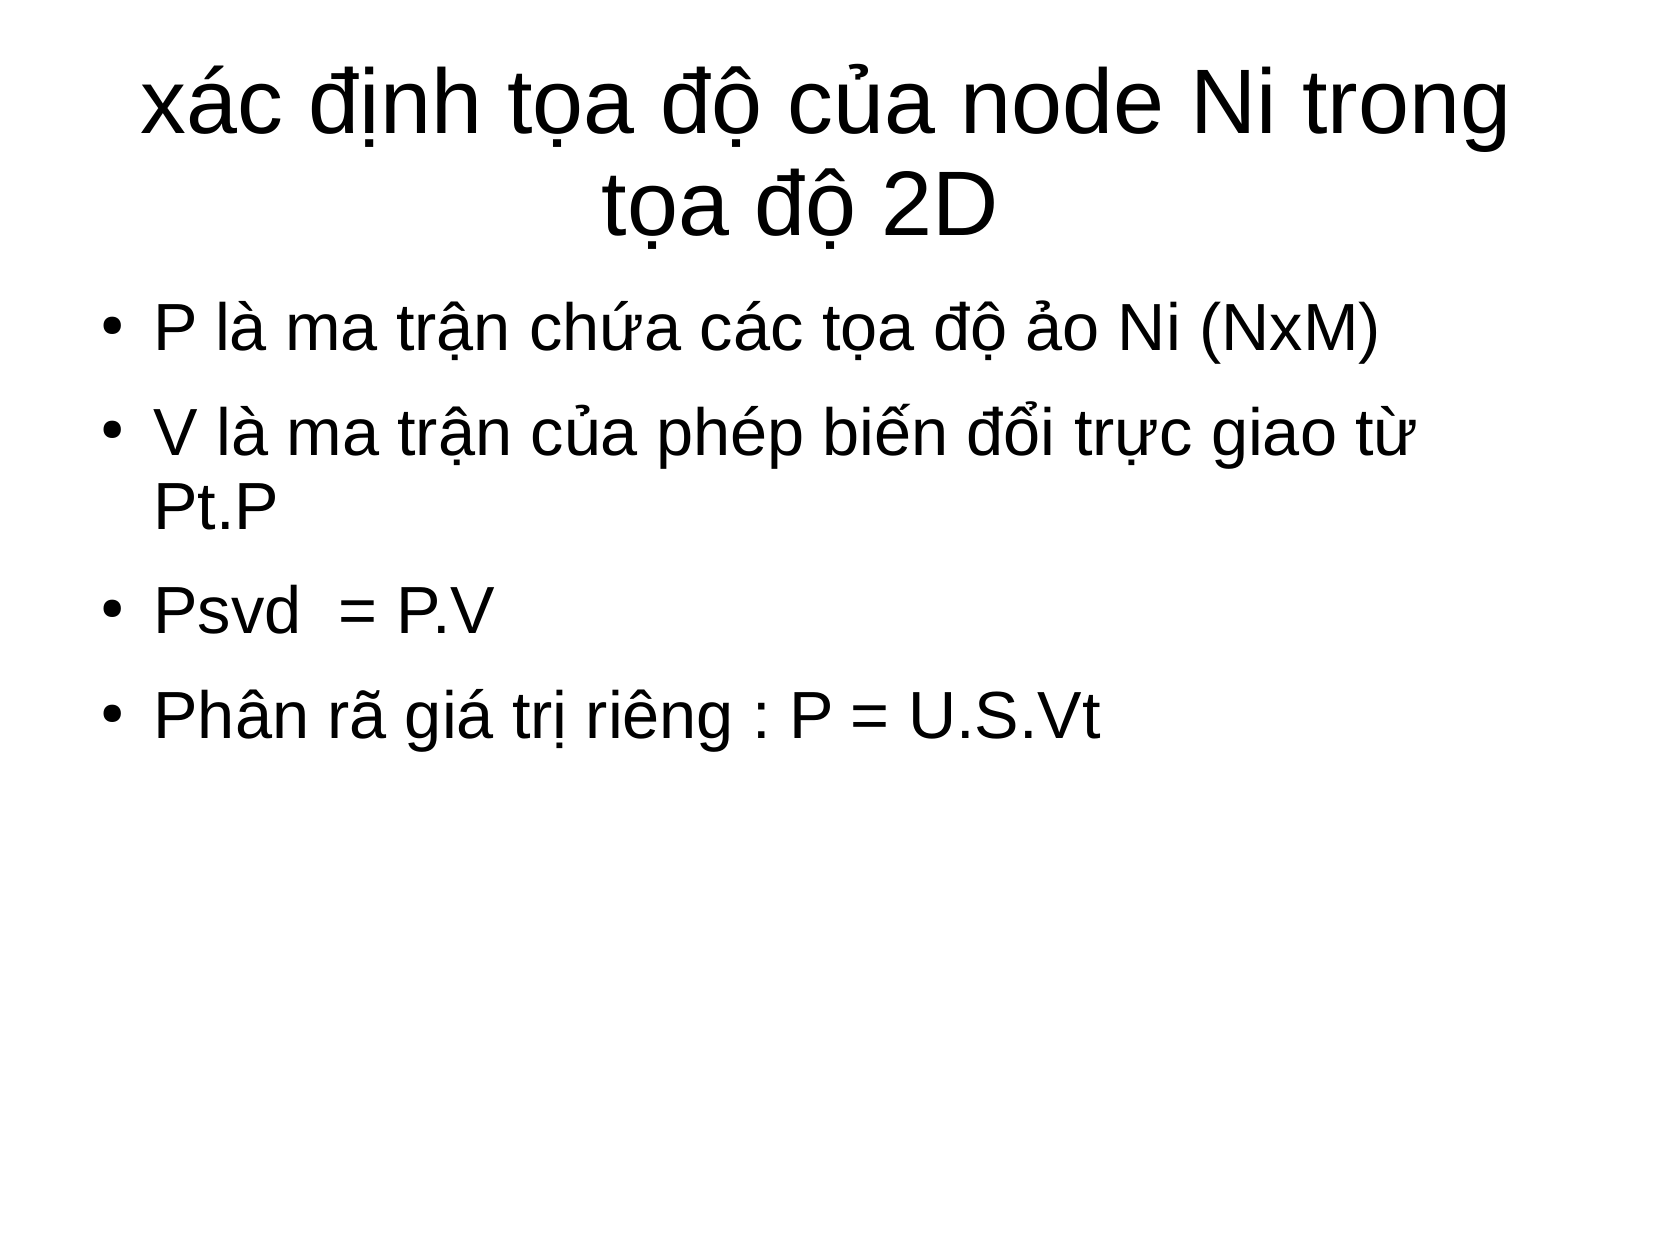

# xác định tọa độ của node Ni trong tọa độ 2D
P là ma trận chứa các tọa độ ảo Ni (NxM)
V là ma trận của phép biến đổi trực giao từ Pt.P
Psvd = P.V
Phân rã giá trị riêng : P = U.S.Vt